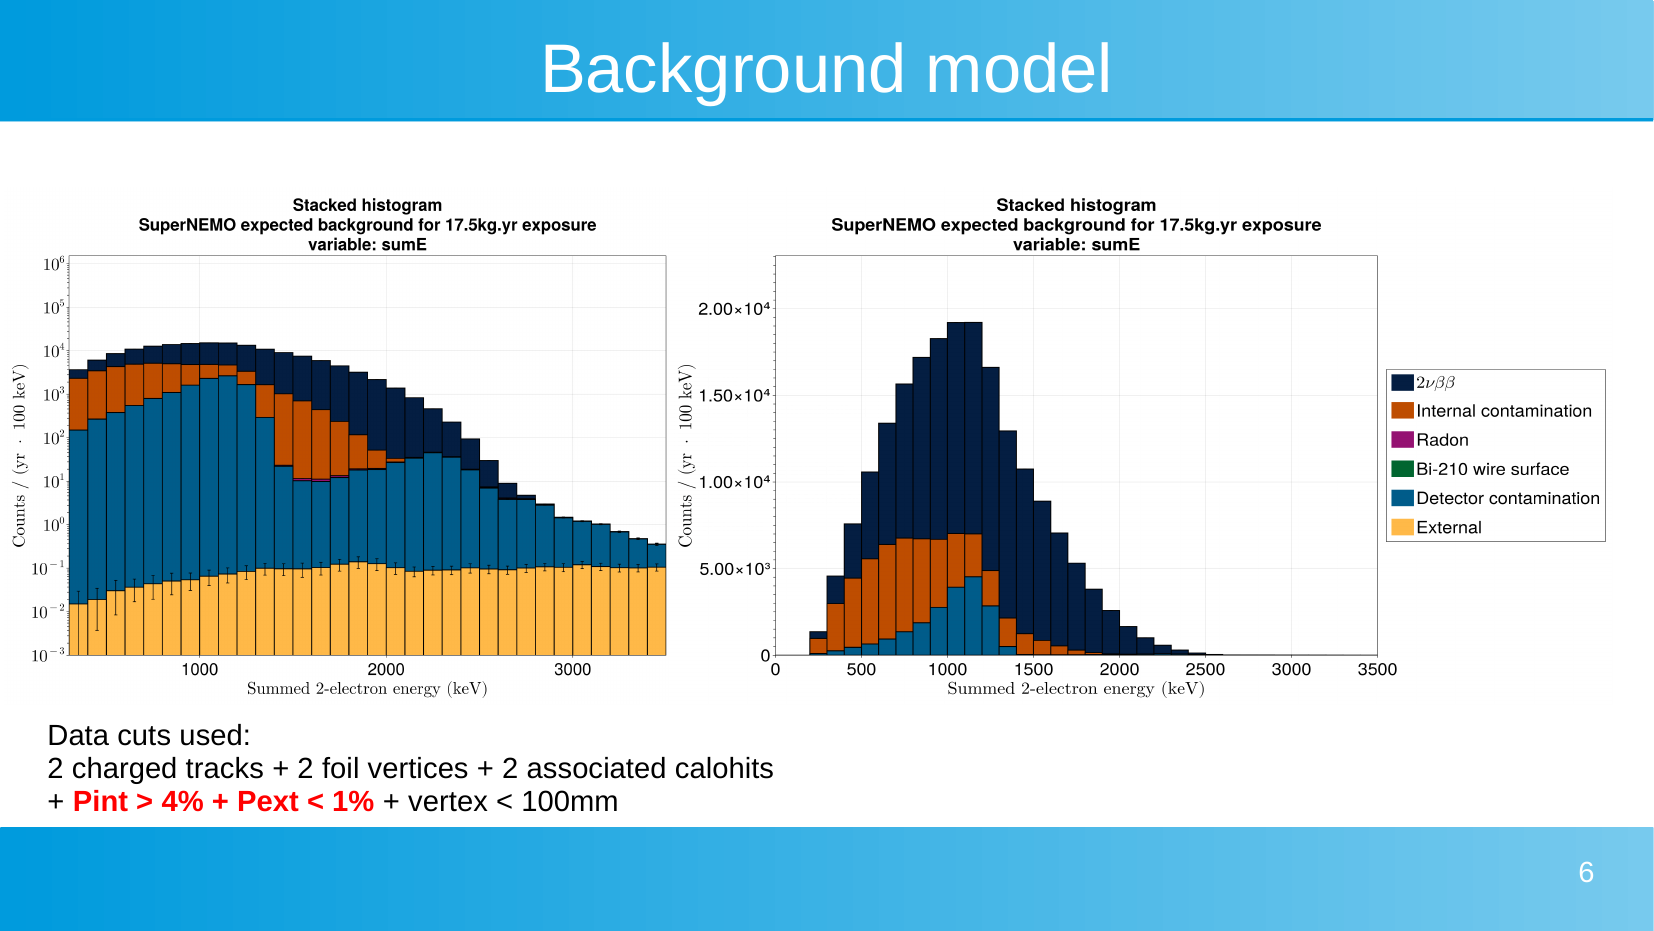

# Background model
Data cuts used:
2 charged tracks + 2 foil vertices + 2 associated calohits
+ Pint > 4% + Pext < 1% + vertex < 100mm
6